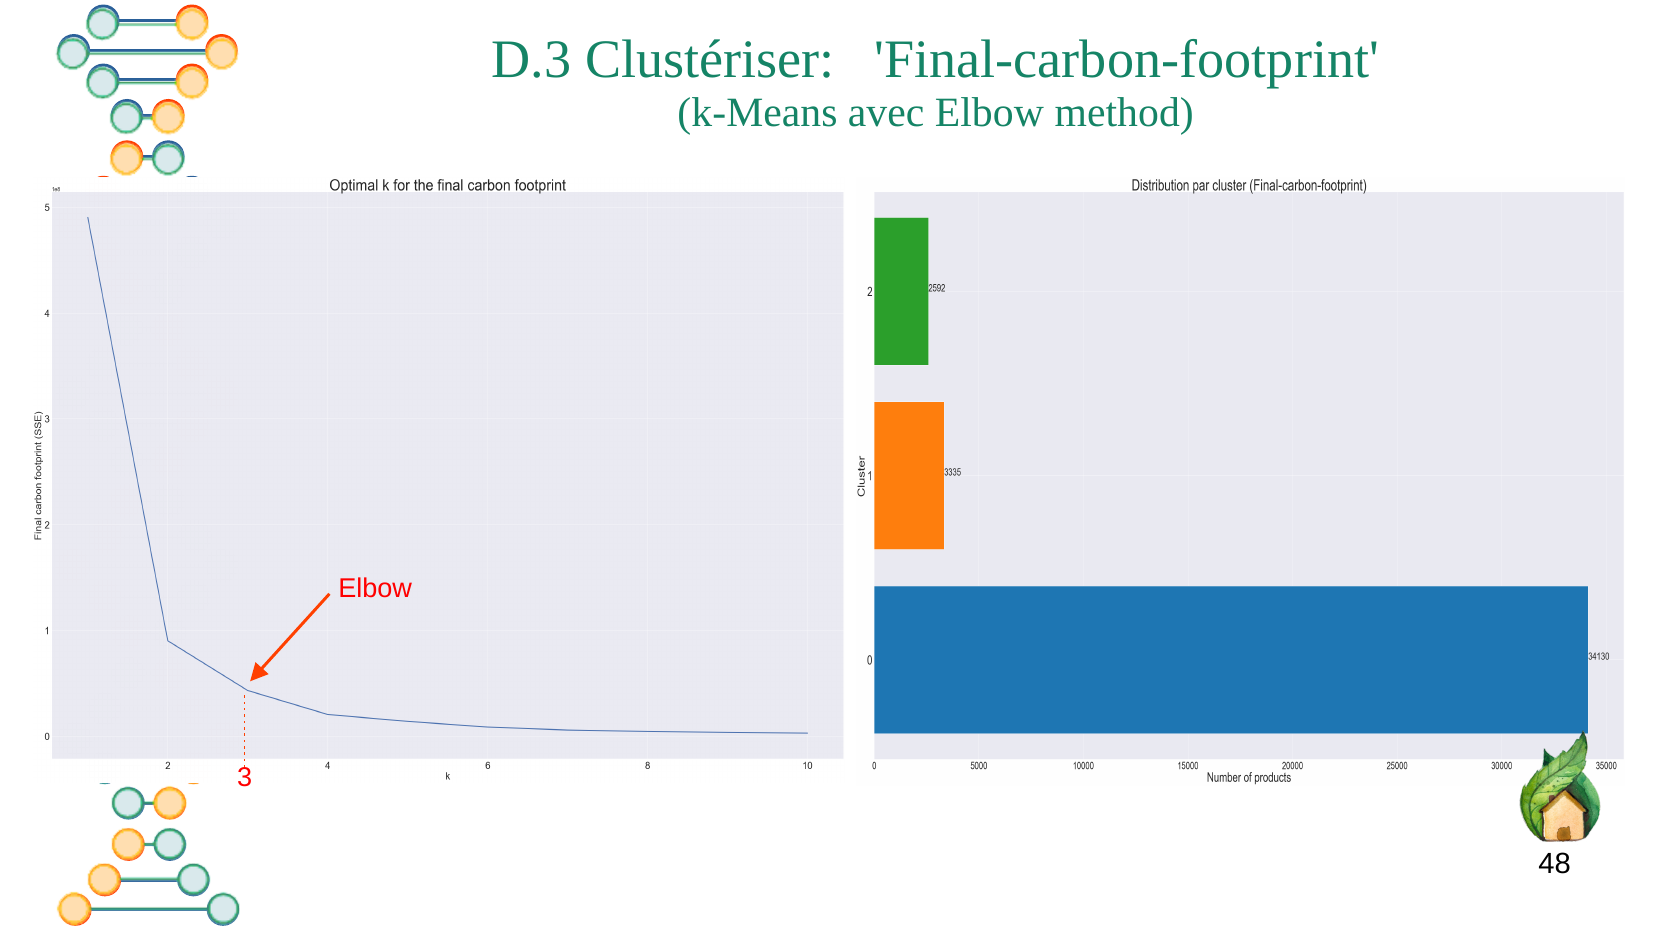

# D.3 Clustériser: 'Final-carbon-footprint' (k-Means avec Elbow method)
Elbow
3
48